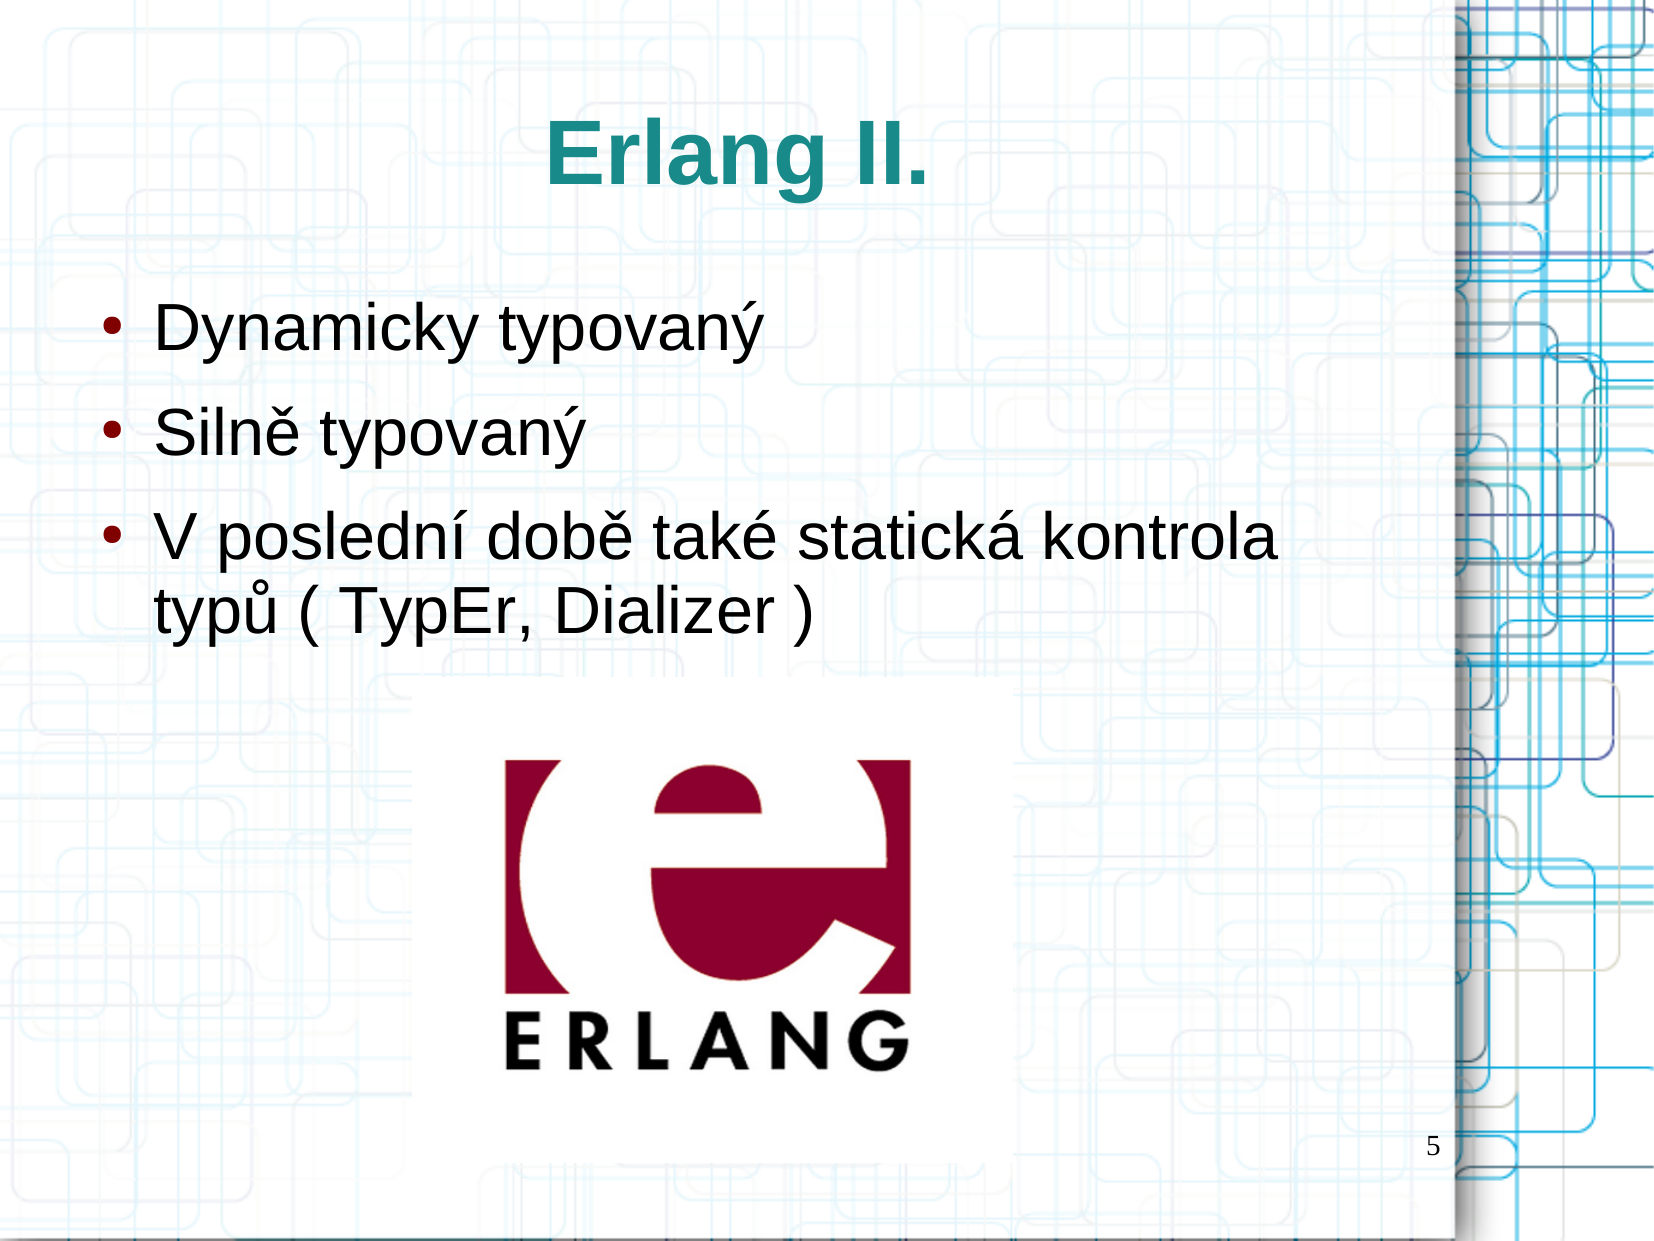

# Erlang II.
Dynamicky typovaný
Silně typovaný
V poslední době také statická kontrola typů ( TypEr, Dializer )
5